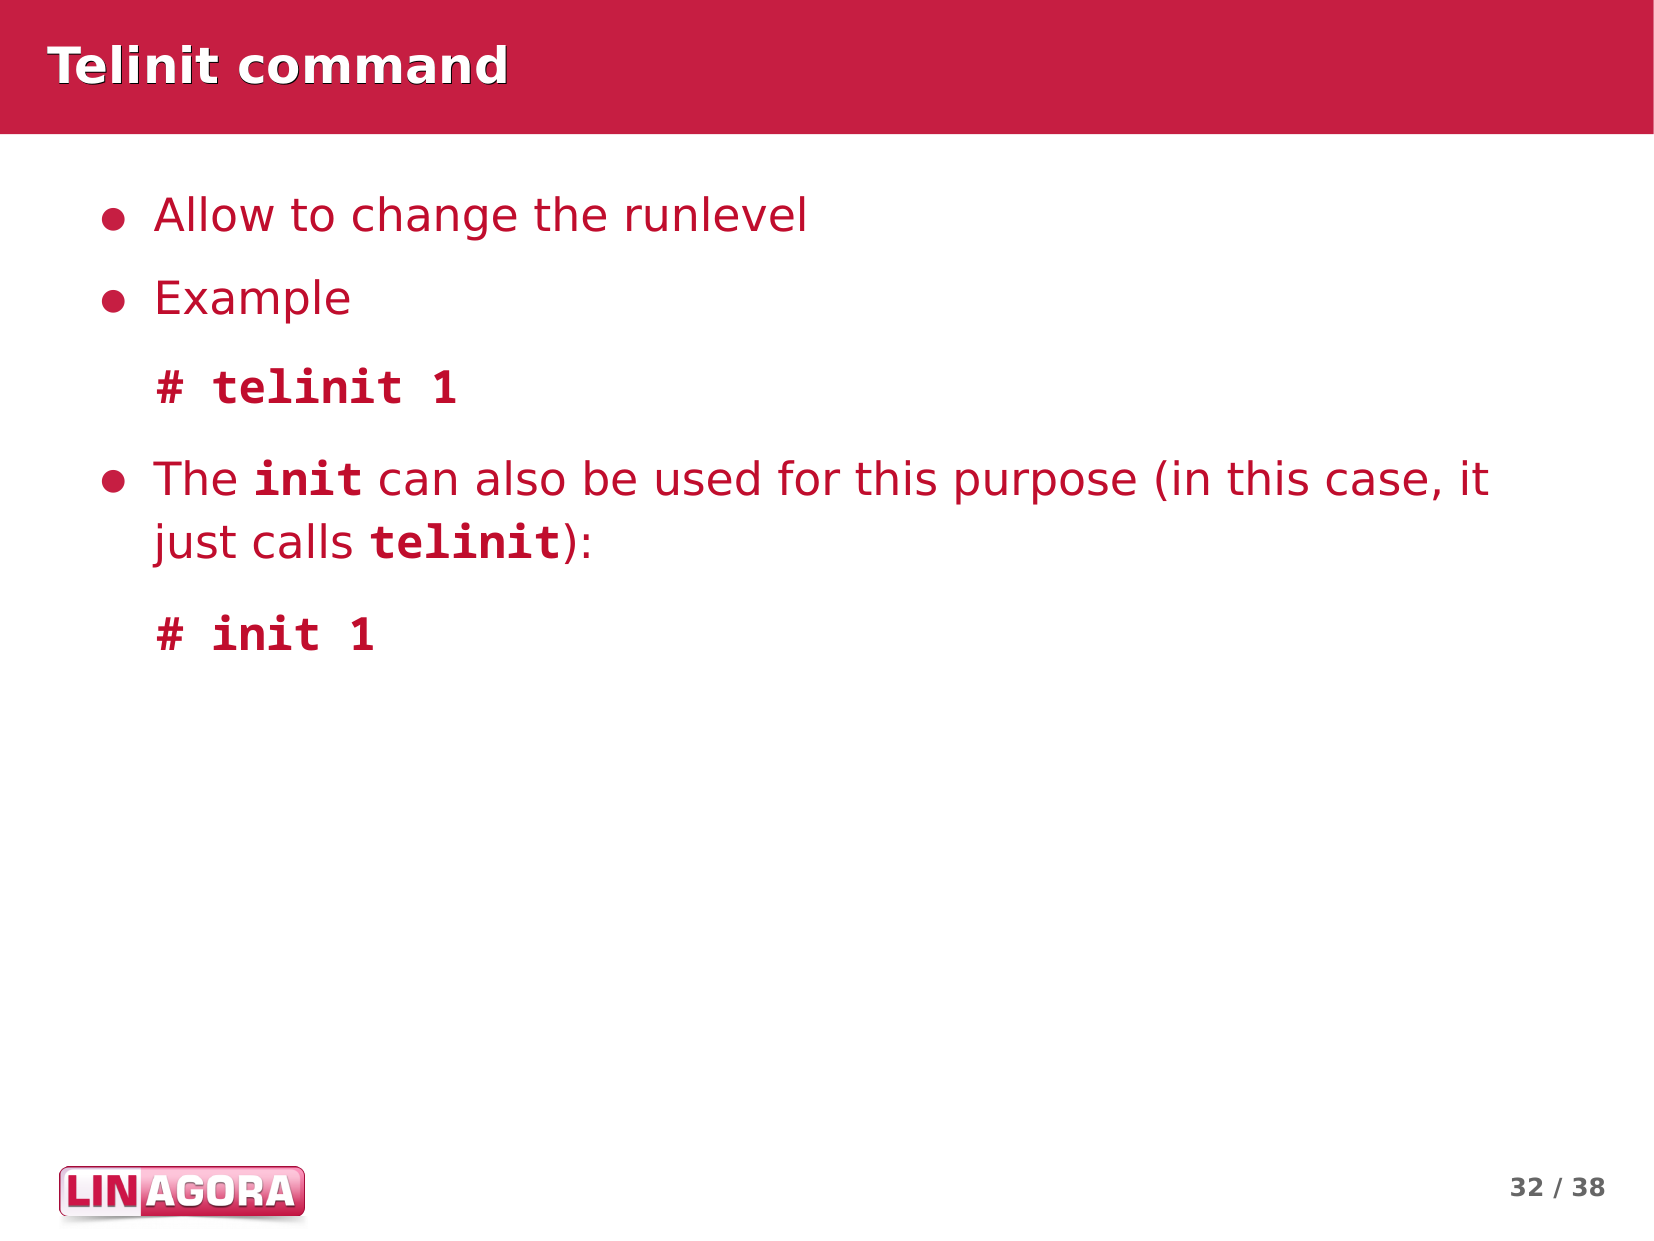

# Telinit command
Allow to change the runlevel
Example
# telinit 1
The init can also be used for this purpose (in this case, it just calls telinit):
# init 1